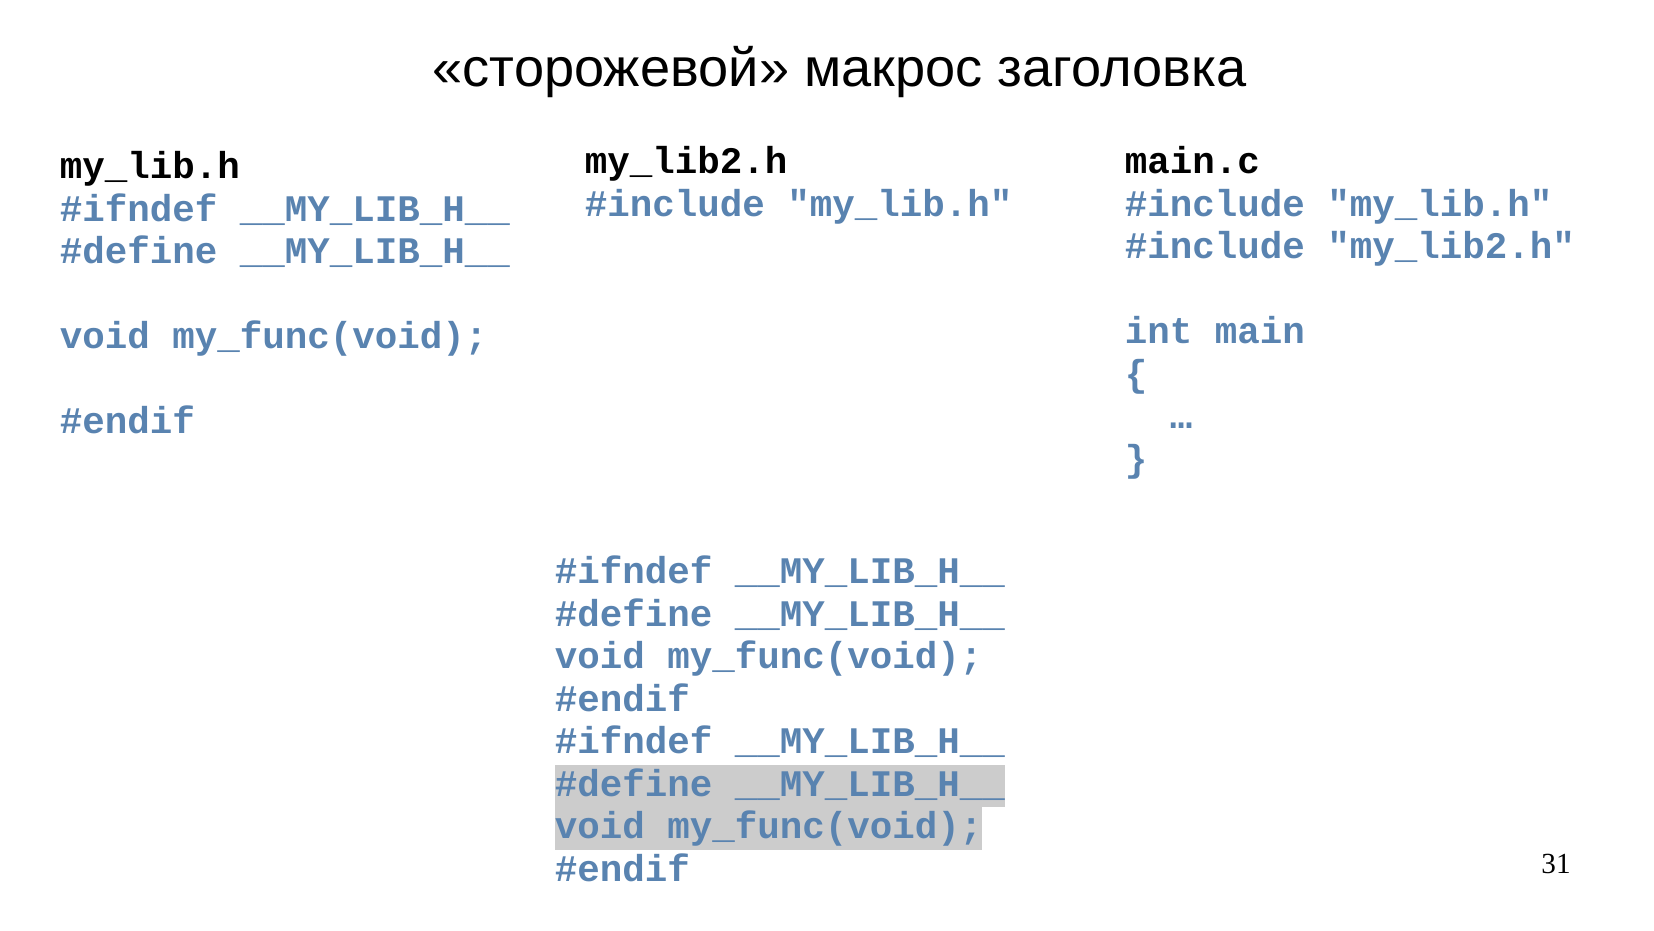

«сторожевой» макрос заголовка
my_lib2.h
#include "my_lib.h"
main.c
#include "my_lib.h"
#include "my_lib2.h"
int main
{
 …
}
my_lib.h
#ifndef __MY_LIB_H__
#define __MY_LIB_H__
void my_func(void);
#endif
#ifndef __MY_LIB_H__
#define __MY_LIB_H__
void my_func(void);
#endif
#ifndef __MY_LIB_H__
#define __MY_LIB_H__
void my_func(void);
#endif
31